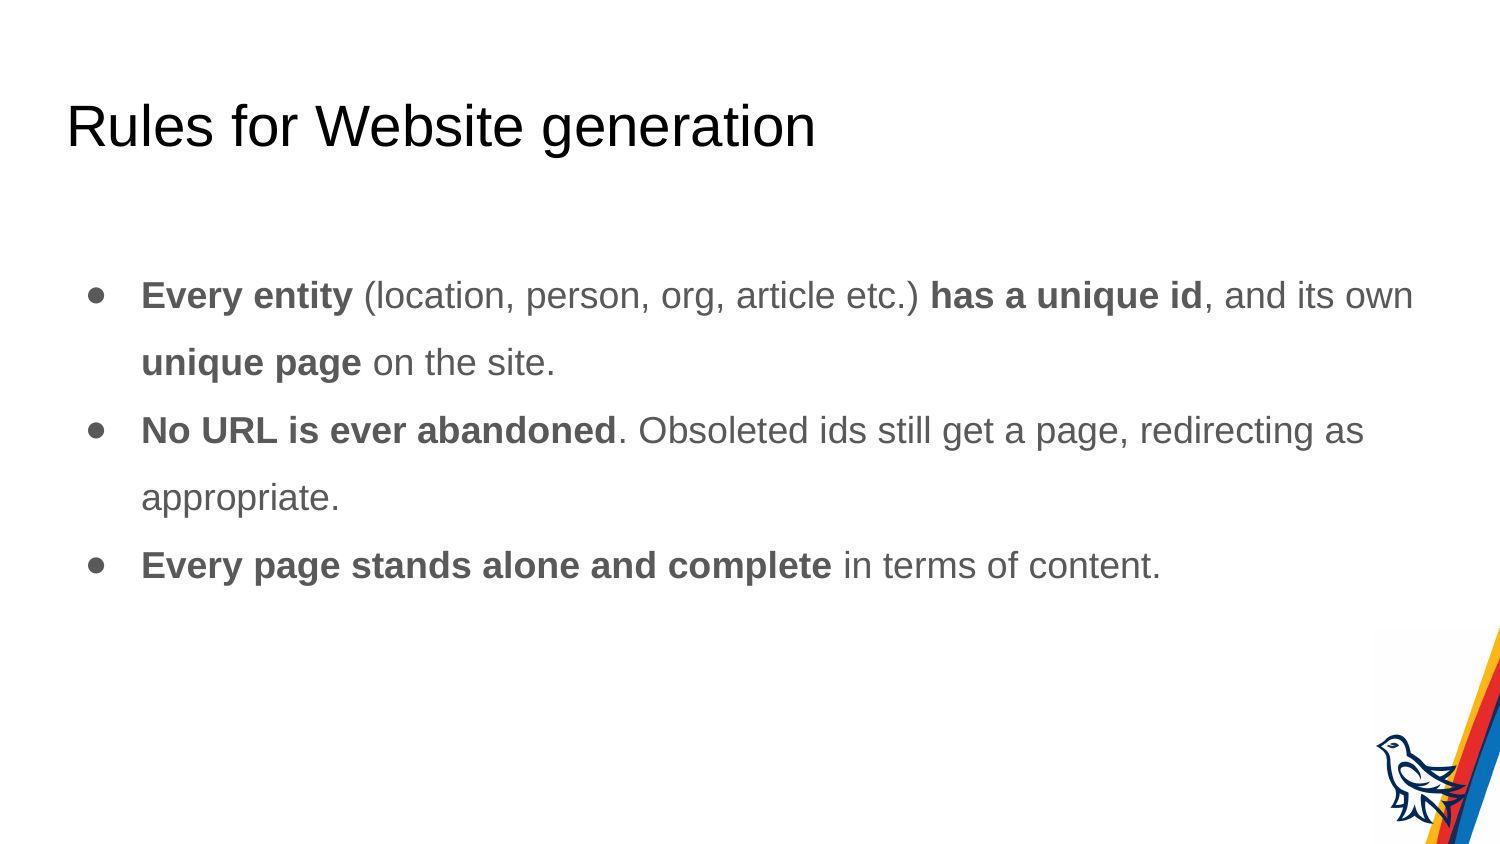

# Rules for Website generation
Every entity (location, person, org, article etc.) has a unique id, and its own unique page on the site.
No URL is ever abandoned. Obsoleted ids still get a page, redirecting as appropriate.
Every page stands alone and complete in terms of content.